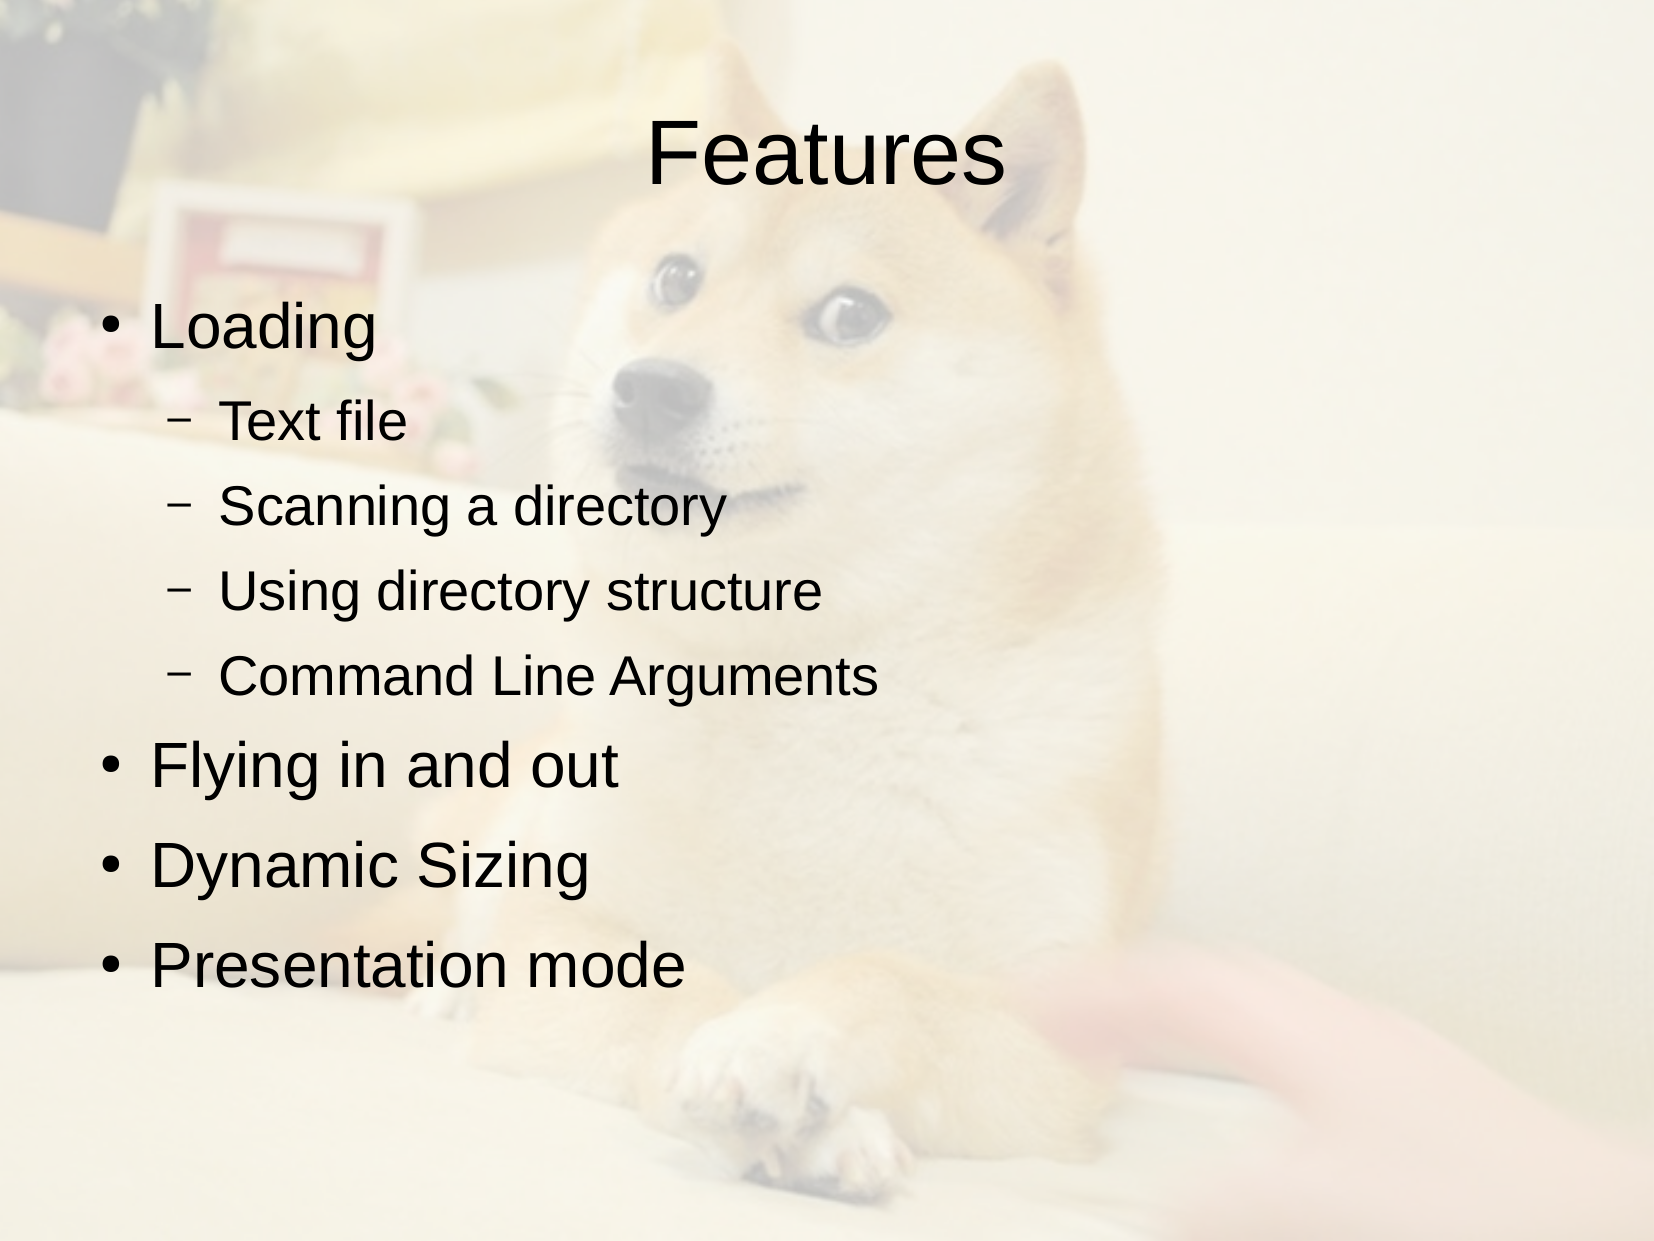

# Features
Loading
Text file
Scanning a directory
Using directory structure
Command Line Arguments
Flying in and out
Dynamic Sizing
Presentation mode